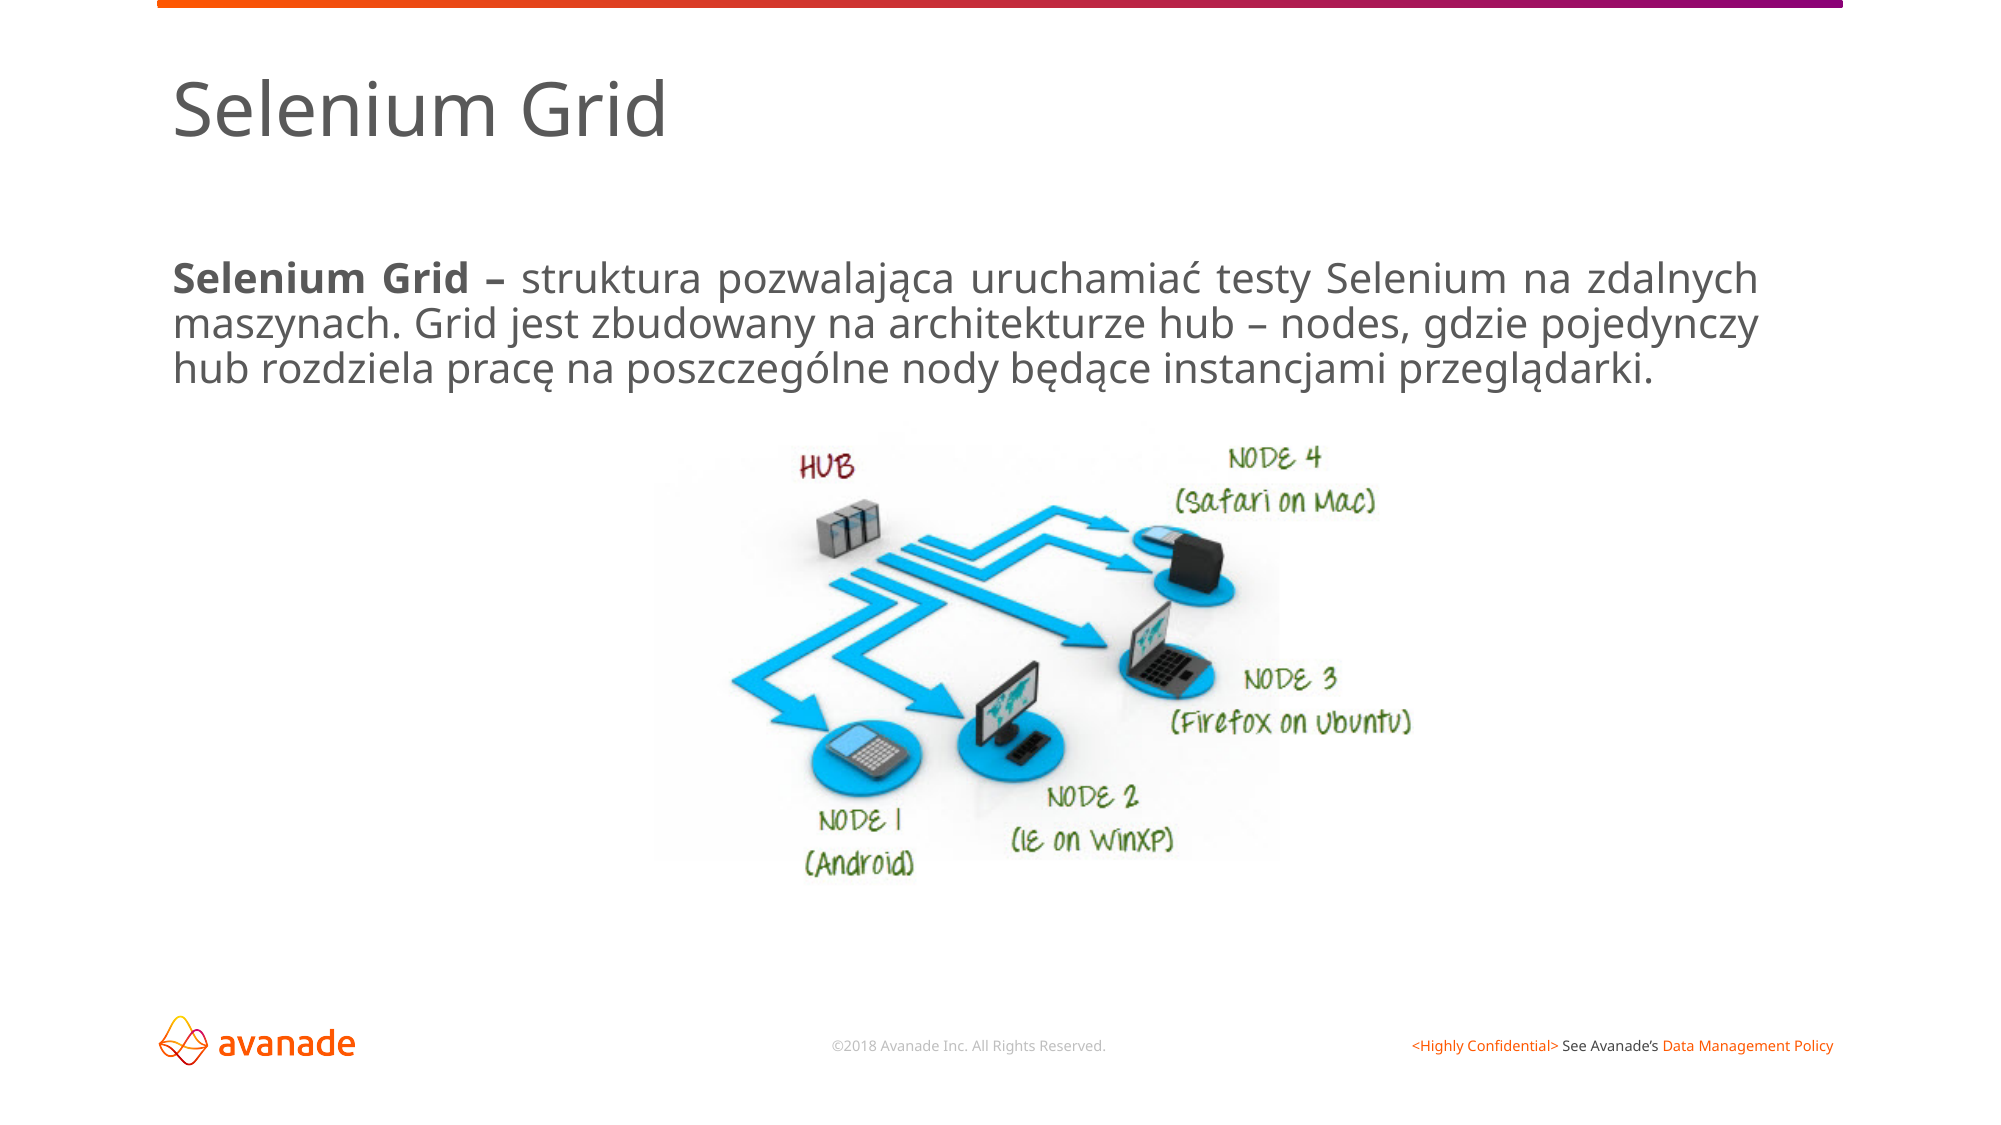

Selenium Grid
# Selenium Grid – struktura pozwalająca uruchamiać testy Selenium na zdalnych maszynach. Grid jest zbudowany na architekturze hub – nodes, gdzie pojedynczy hub rozdziela pracę na poszczególne nody będące instancjami przeglądarki.